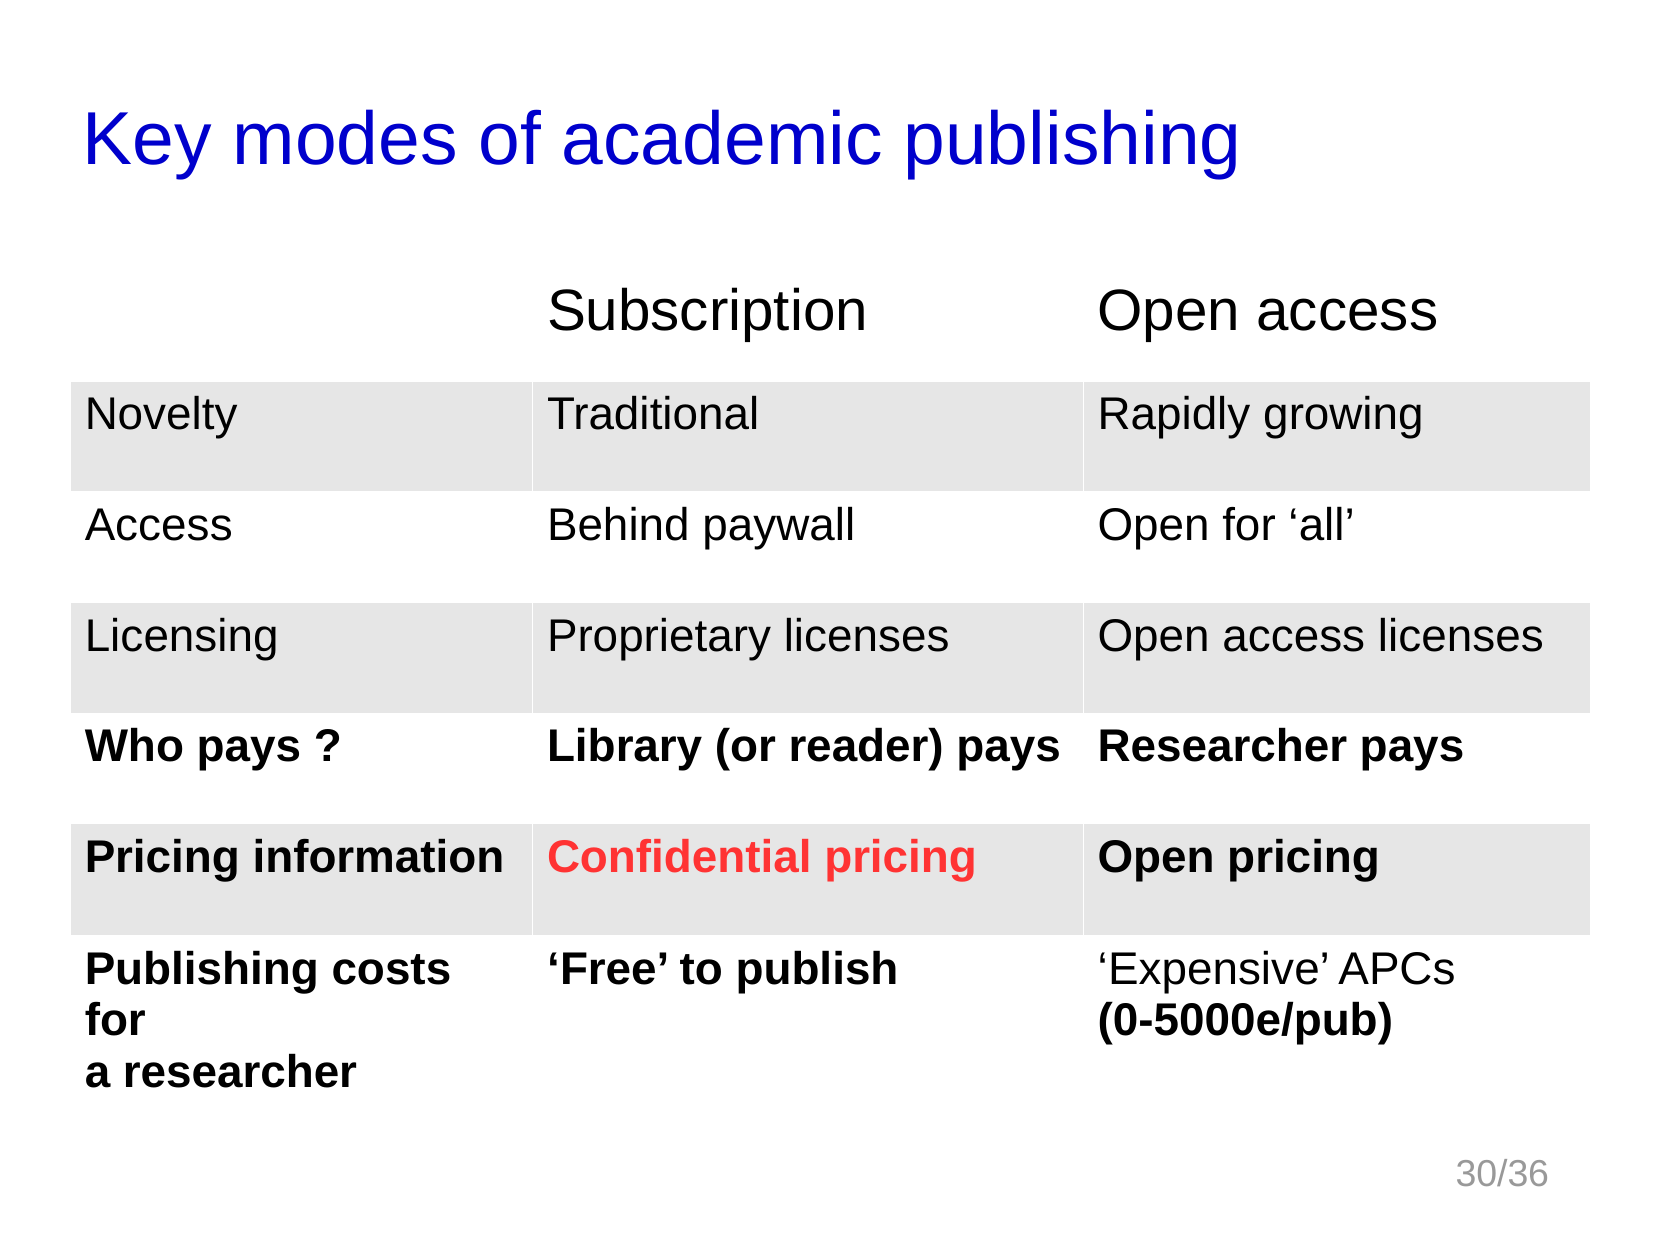

# Key modes of academic publishing
| | Subscription | Open access |
| --- | --- | --- |
| Novelty | Traditional | Rapidly growing |
| Access | Behind paywall | Open for ‘all’ |
| Licensing | Proprietary licenses | Open access licenses |
| Who pays ? | Library (or reader) pays | Researcher pays |
| Pricing information | Confidential pricing | Open pricing |
| Publishing costs for a researcher | ‘Free’ to publish | ‘Expensive’ APCs (0-5000e/pub) |